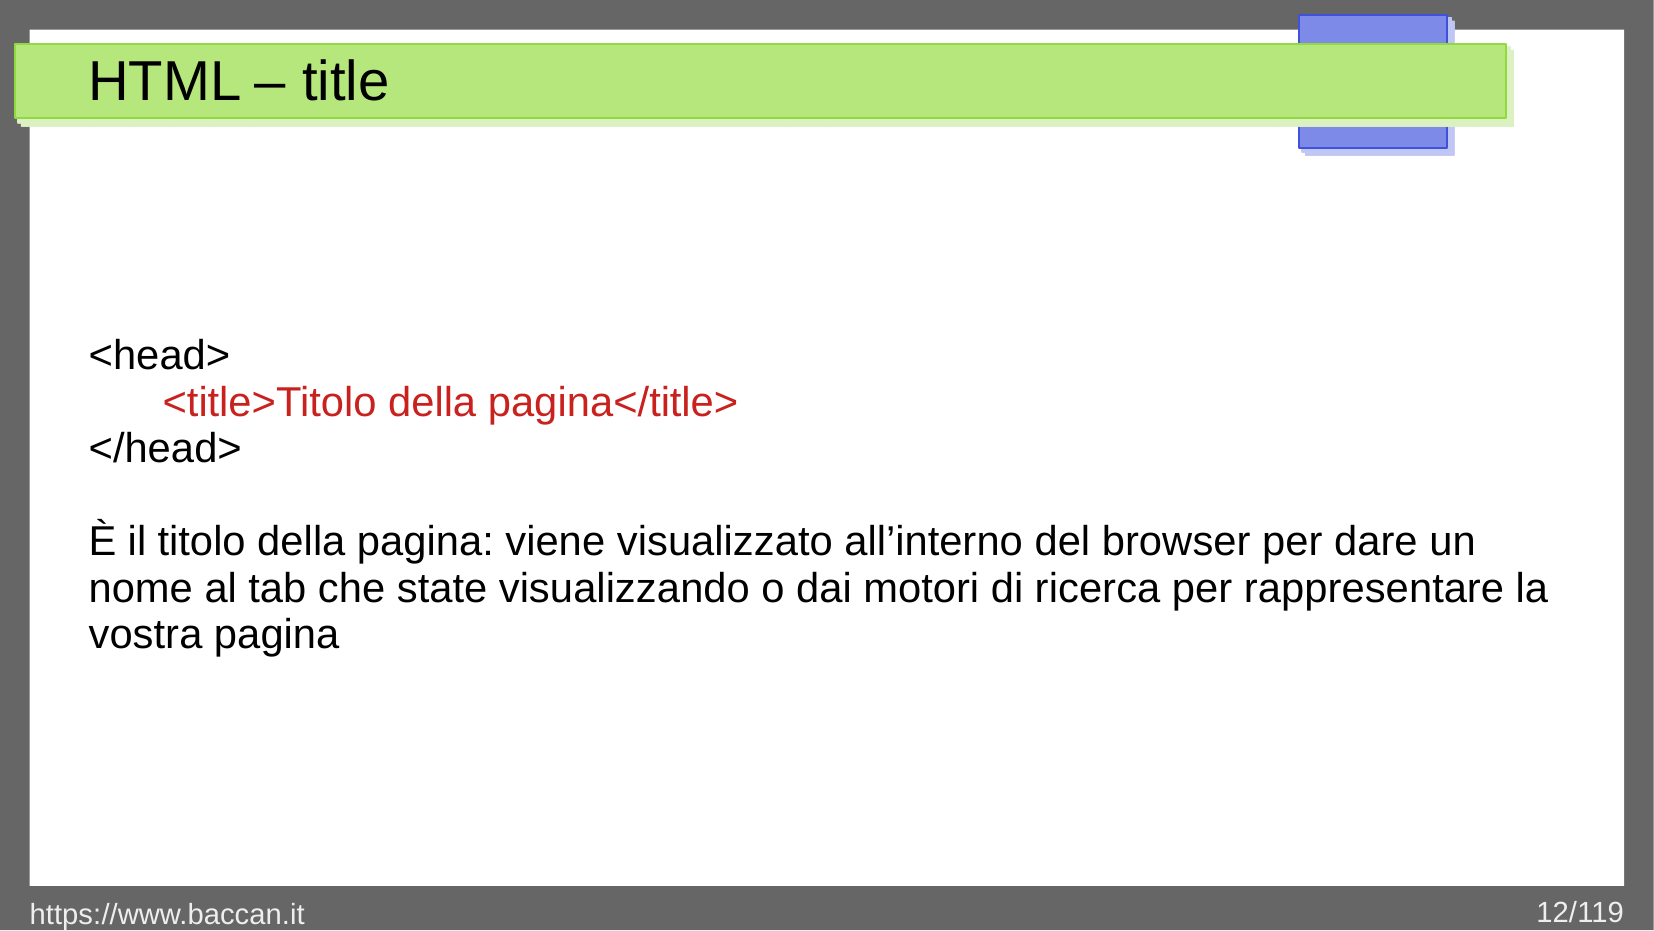

# HTML – title
<head>
	<title>Titolo della pagina</title>
</head>
È il titolo della pagina: viene visualizzato all’interno del browser per dare un nome al tab che state visualizzando o dai motori di ricerca per rappresentare la vostra pagina
12
https://www.baccan.it